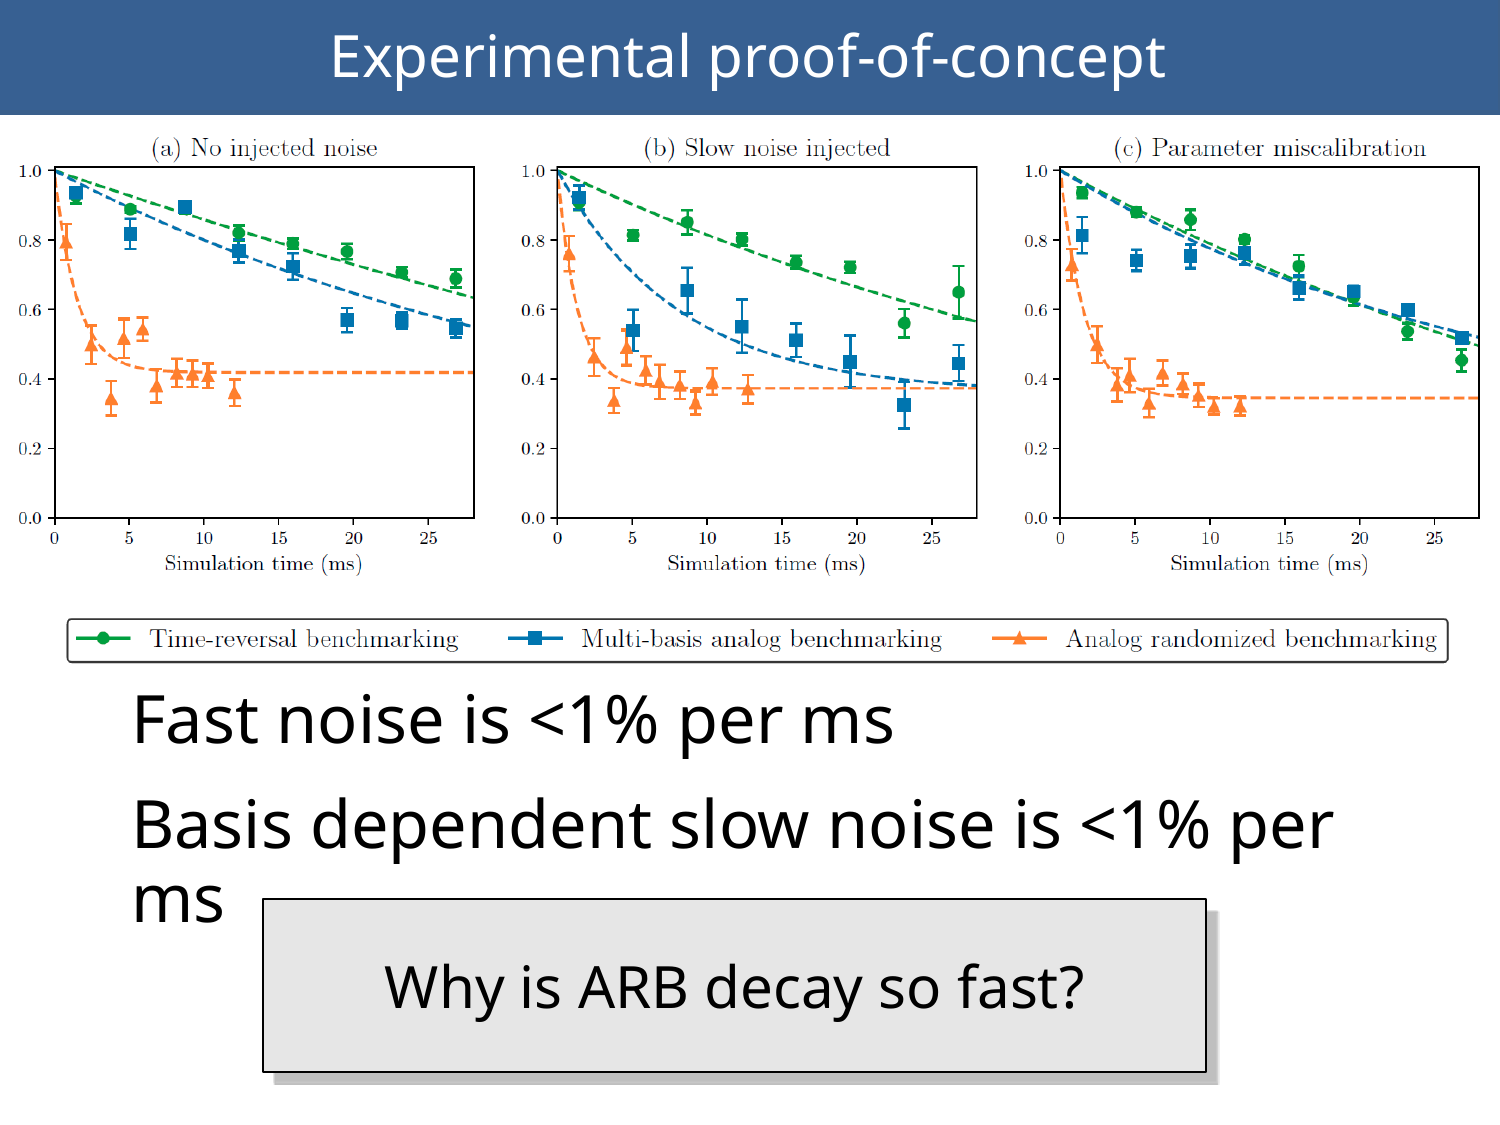

# Experimental proof-of-concept
Fast noise is <1% per ms
Basis dependent slow noise is <1% per ms
Why is ARB decay so fast?